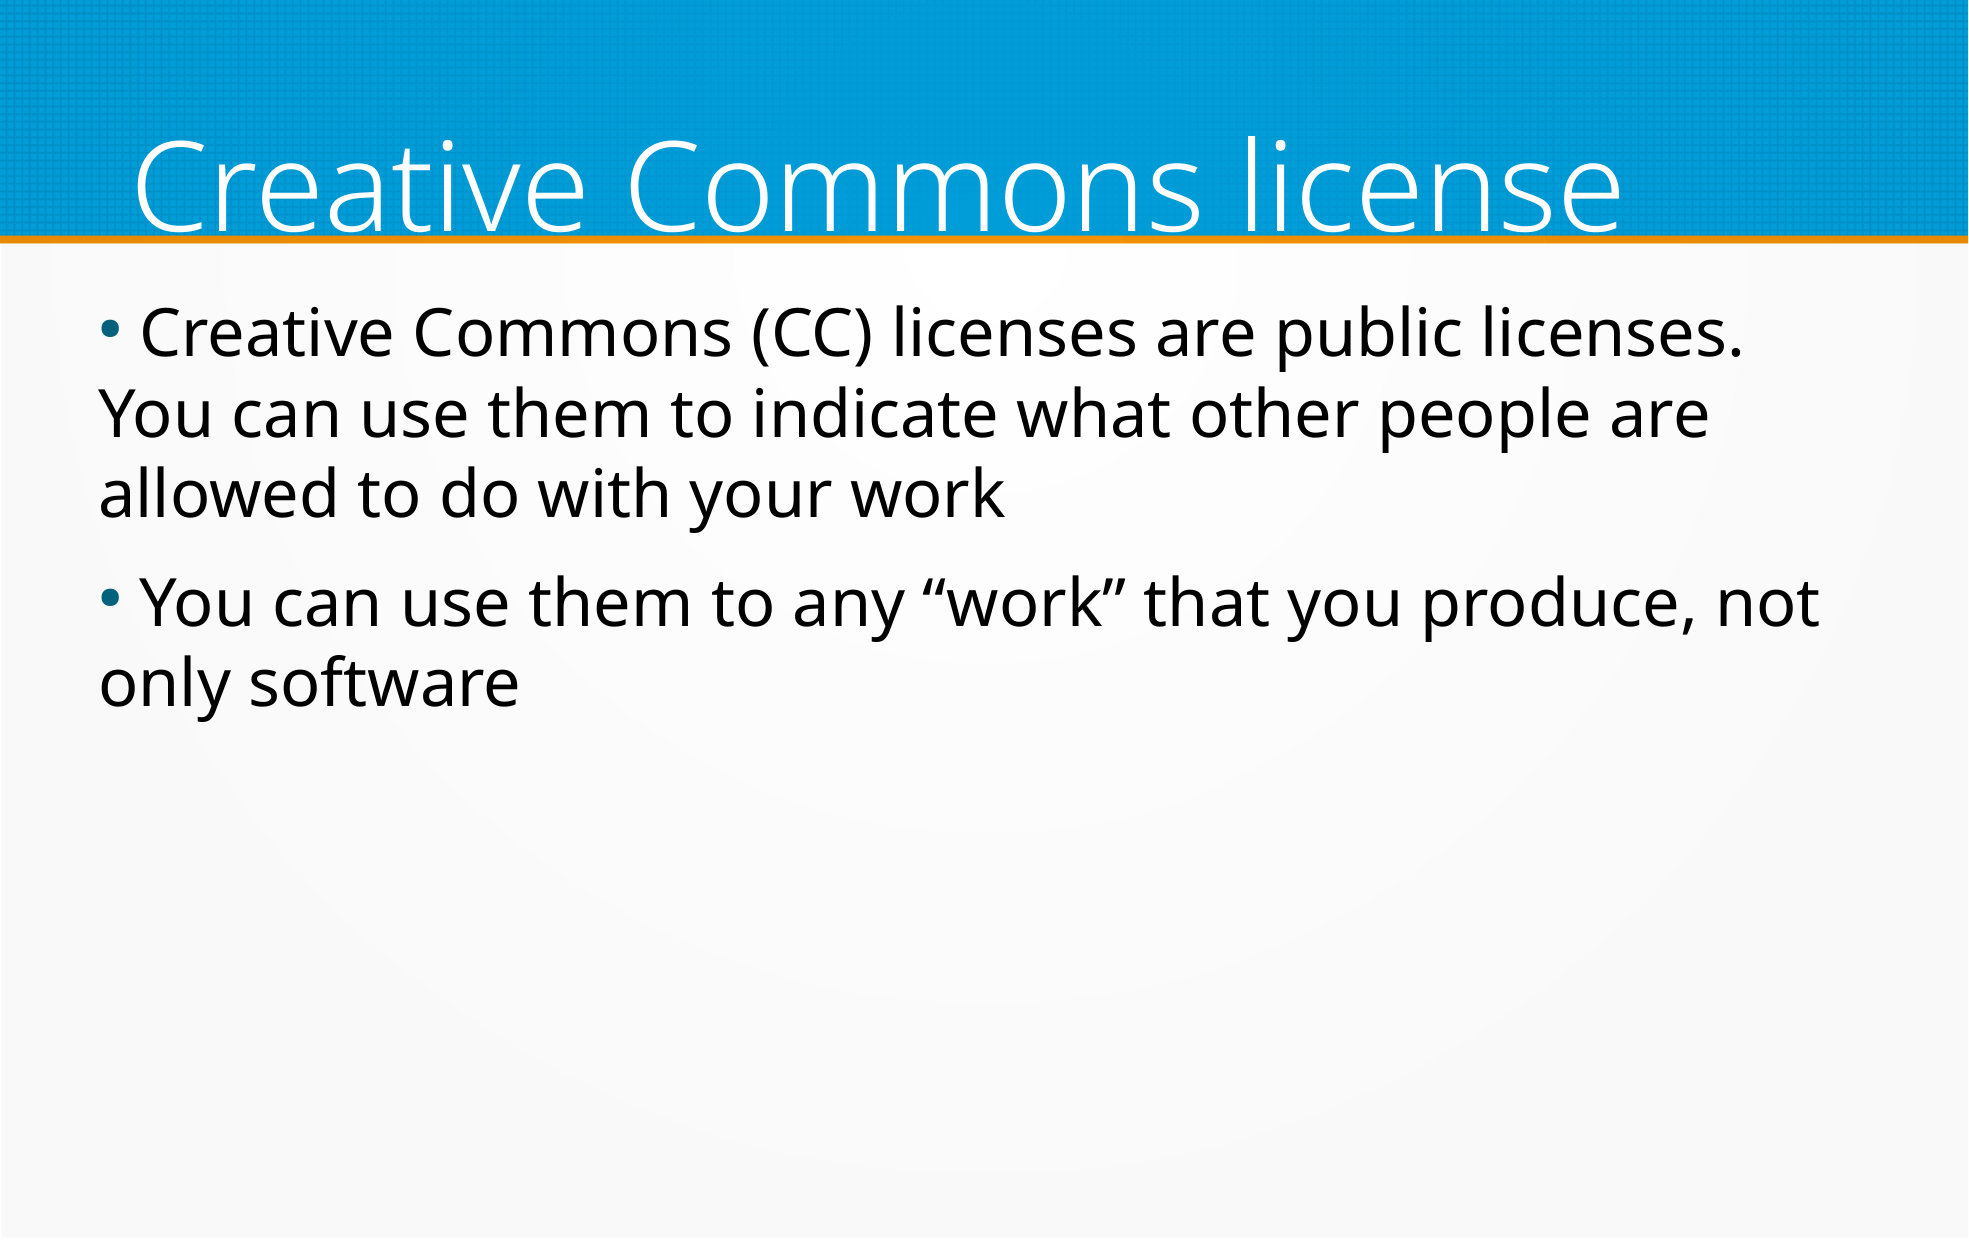

# Creative Commons license
 Creative Commons (CC) licenses are public licenses. You can use them to indicate what other people are allowed to do with your work
 You can use them to any “work” that you produce, not only software